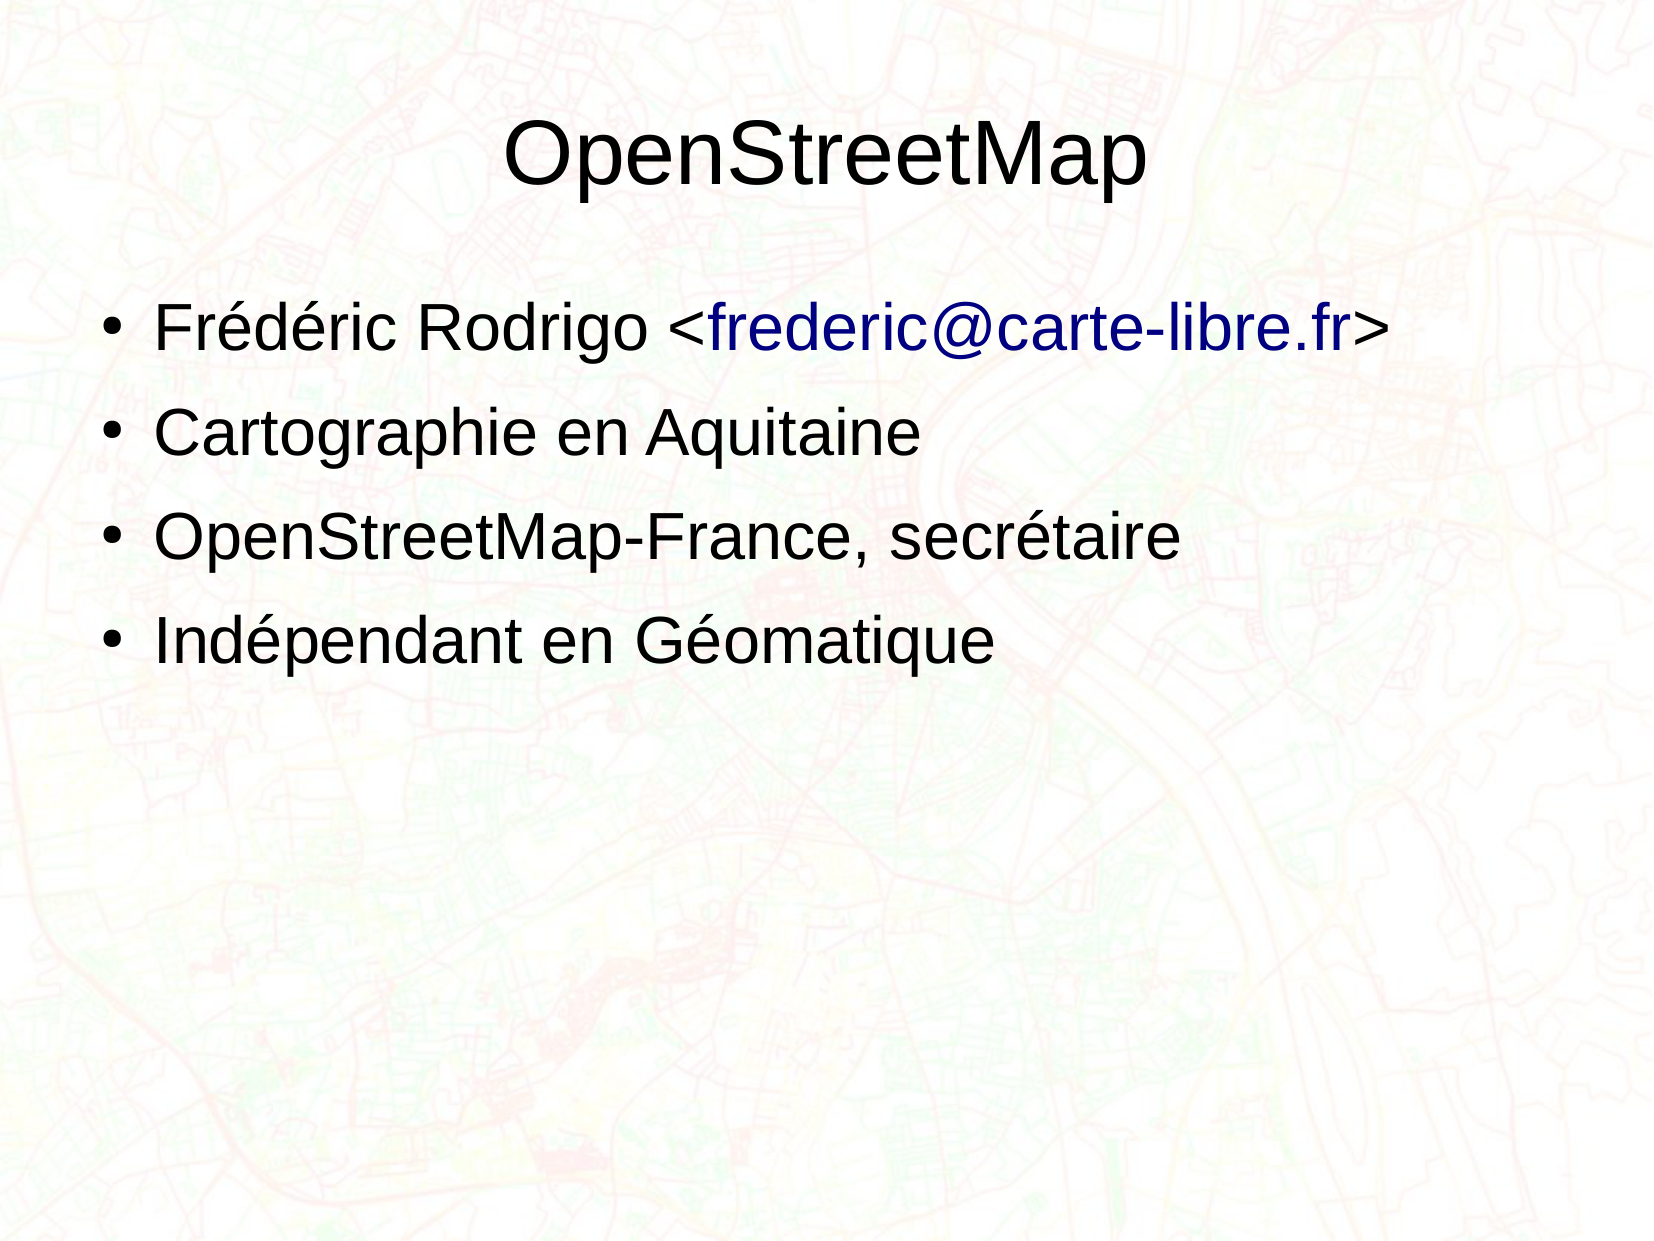

# OpenStreetMap
Frédéric Rodrigo <frederic@carte-libre.fr>
Cartographie en Aquitaine
OpenStreetMap-France, secrétaire
Indépendant en Géomatique